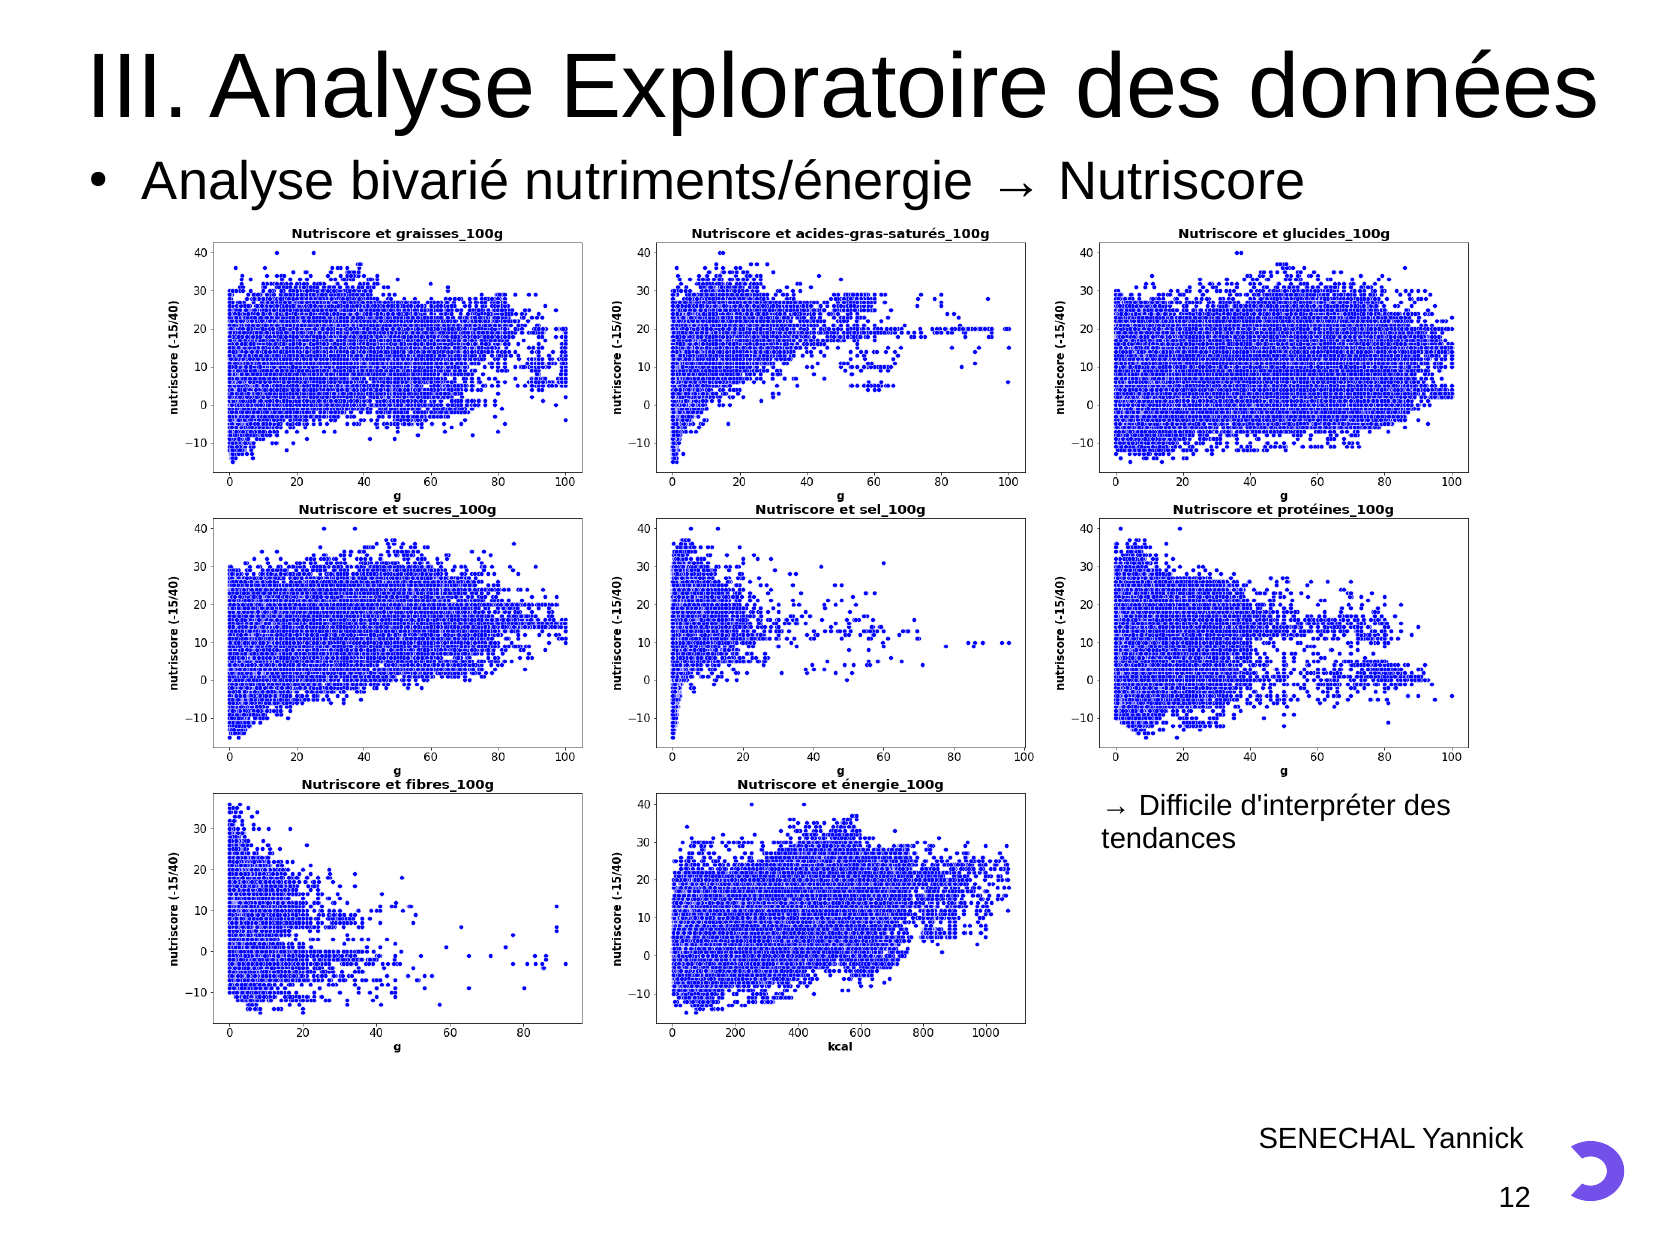

# III. Analyse Exploratoire des données
Analyse bivarié nutriments/énergie → Nutriscore
→ Difficile d'interpréter des tendances
SENECHAL Yannick
12